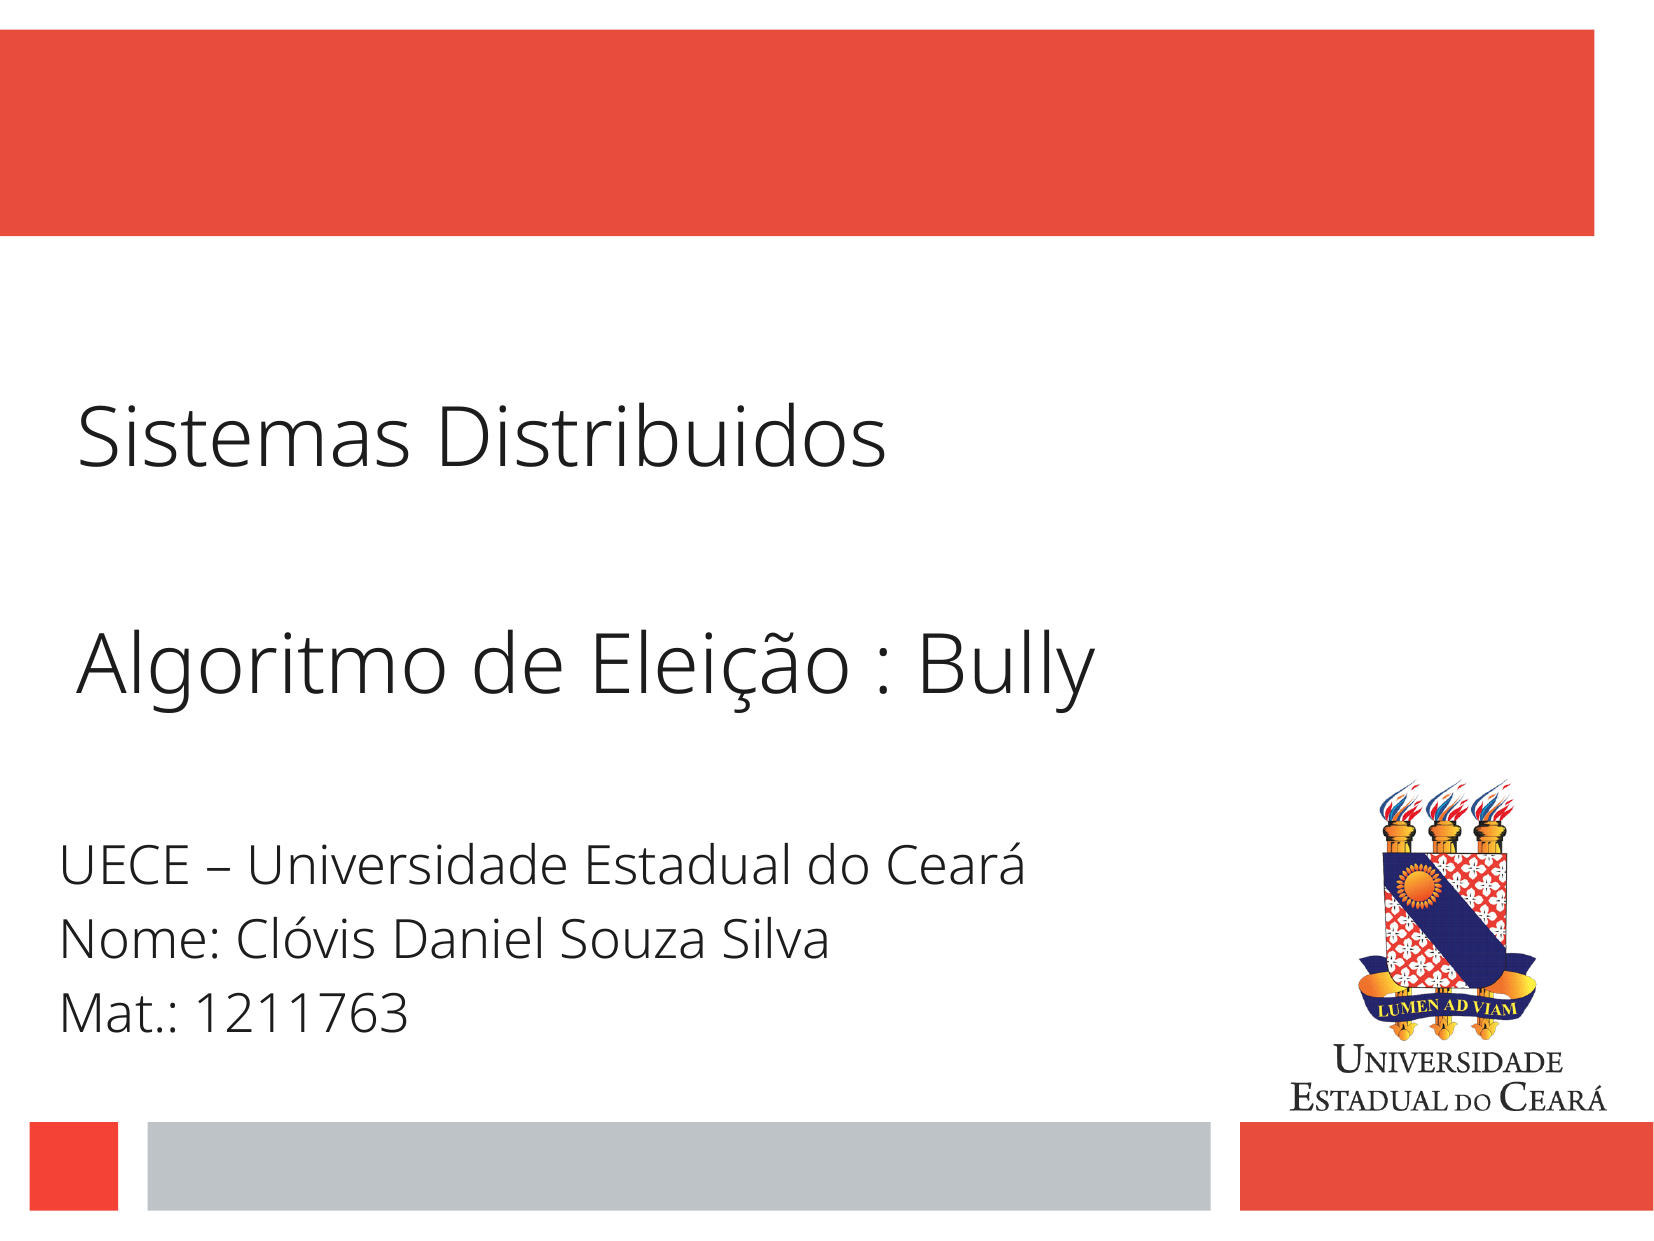

Sistemas Distribuidos
Algoritmo de Eleição : Bully
UECE – Universidade Estadual do Ceará
Nome: Clóvis Daniel Souza Silva
Mat.: 1211763